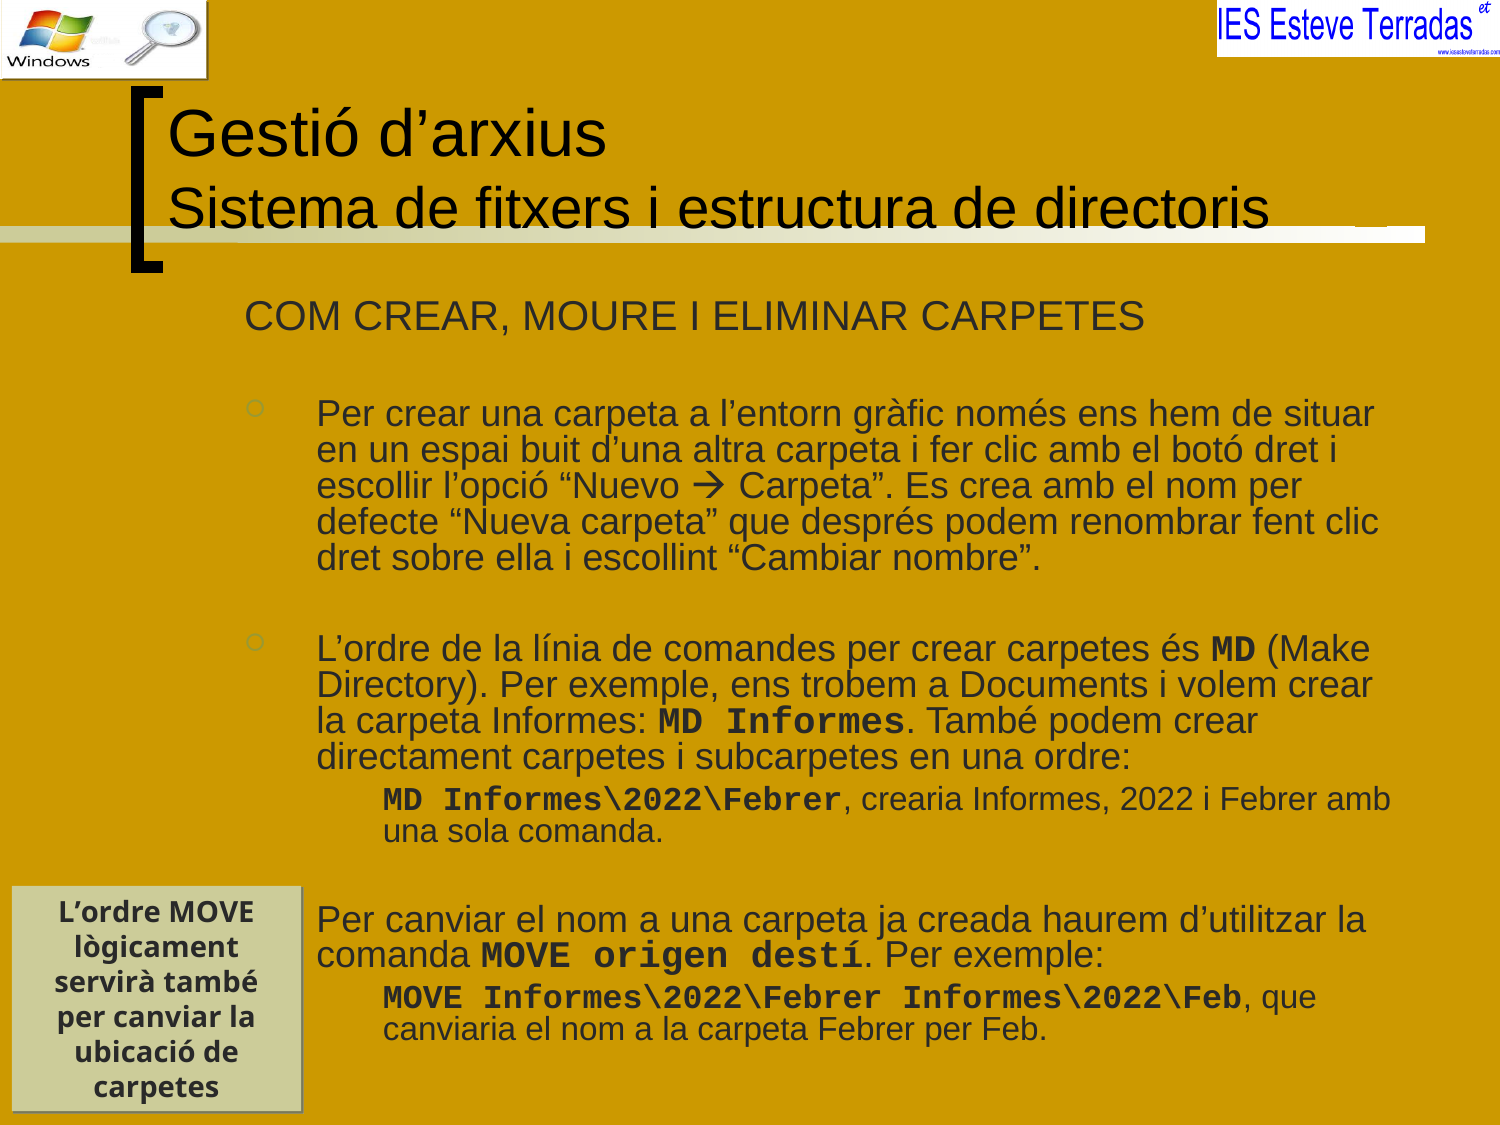

# Gestió d’arxius Sistema de fitxers i estructura de directoris
COM CREAR, MOURE I ELIMINAR CARPETES
Per crear una carpeta a l’entorn gràfic només ens hem de situar en un espai buit d’una altra carpeta i fer clic amb el botó dret i escollir l’opció “Nuevo  Carpeta”. Es crea amb el nom per defecte “Nueva carpeta” que després podem renombrar fent clic dret sobre ella i escollint “Cambiar nombre”.
L’ordre de la línia de comandes per crear carpetes és MD (Make Directory). Per exemple, ens trobem a Documents i volem crear la carpeta Informes: MD Informes. També podem crear directament carpetes i subcarpetes en una ordre:
MD Informes\2022\Febrer, crearia Informes, 2022 i Febrer amb una sola comanda.
Per canviar el nom a una carpeta ja creada haurem d’utilitzar la comanda MOVE origen destí. Per exemple:
MOVE Informes\2022\Febrer Informes\2022\Feb, que canviaria el nom a la carpeta Febrer per Feb.
L’ordre MOVE lògicament servirà també per canviar la ubicació de carpetes